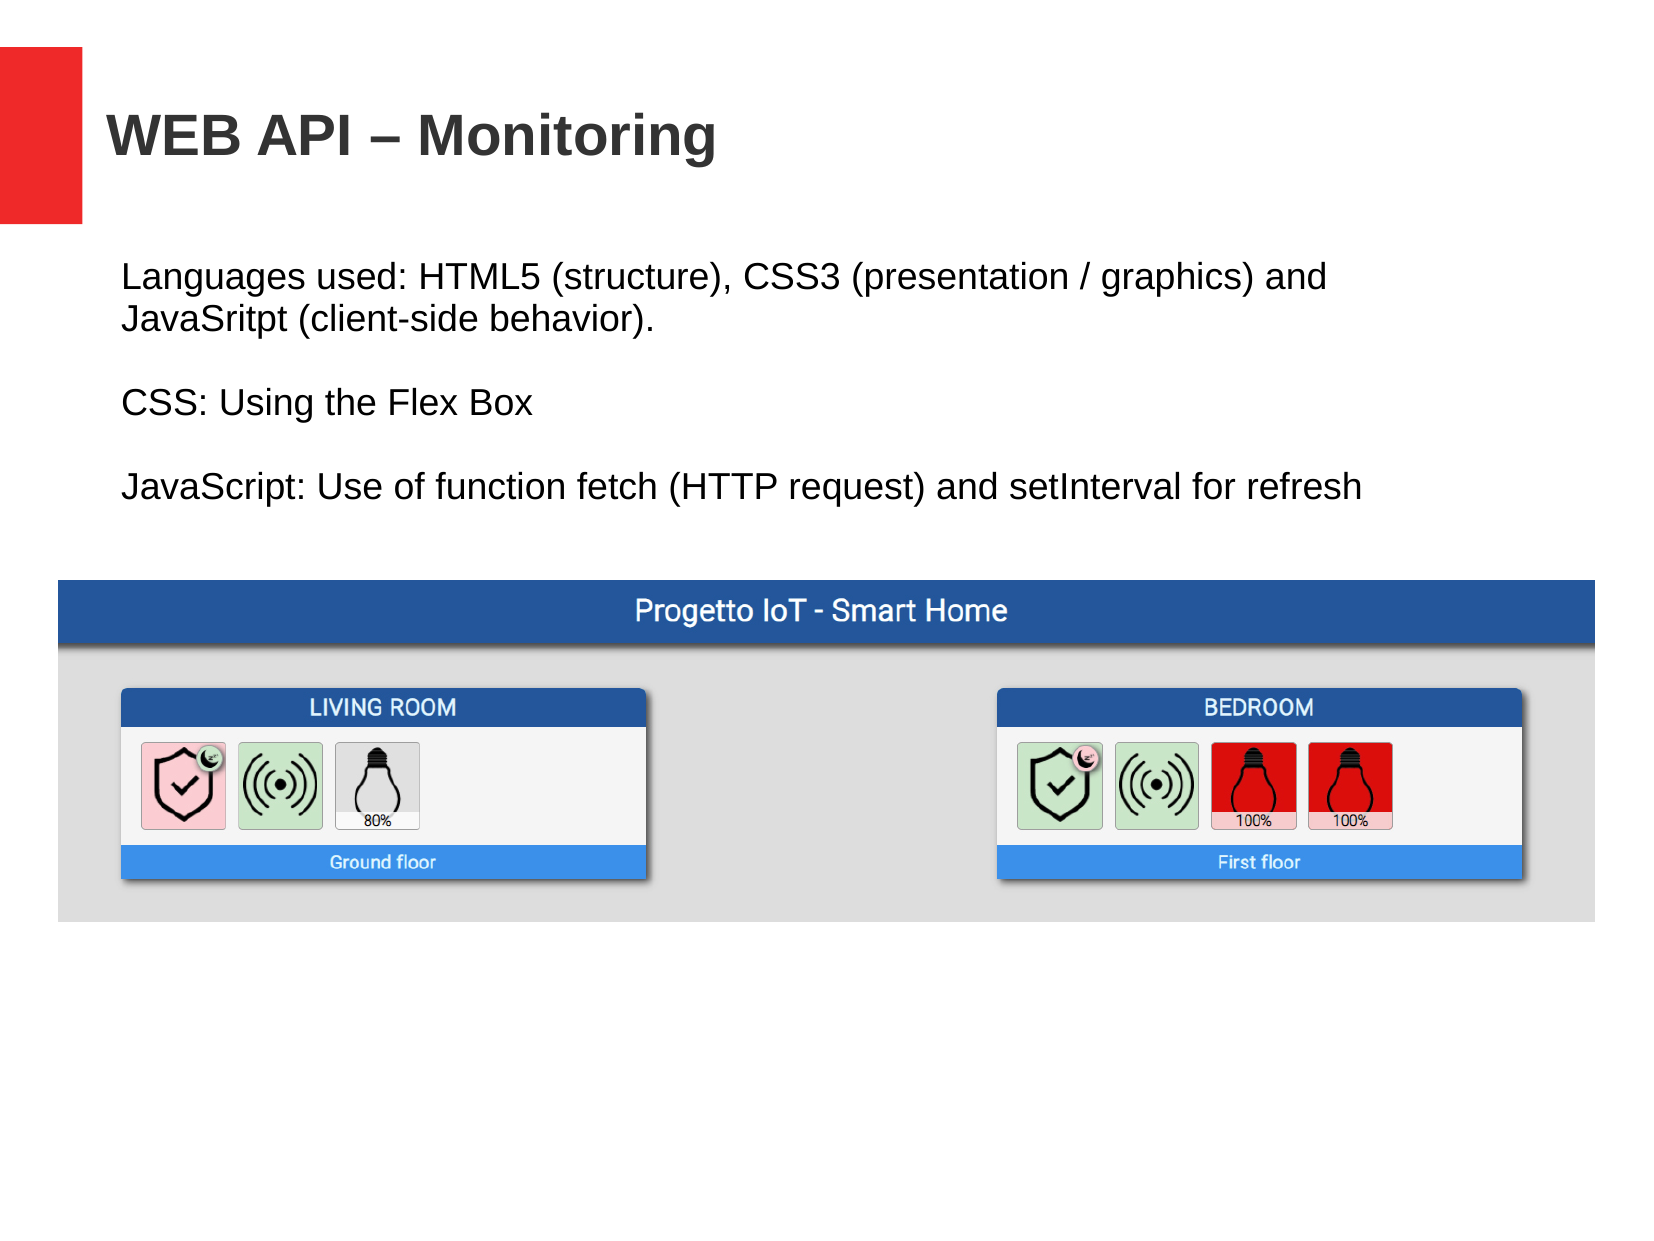

# WEB API – Monitoring
Languages ​​used: HTML5 (structure), CSS3 (presentation / graphics) and JavaSritpt (client-side behavior).
CSS: Using the Flex Box
JavaScript: Use of function fetch (HTTP request) and setInterval for refresh